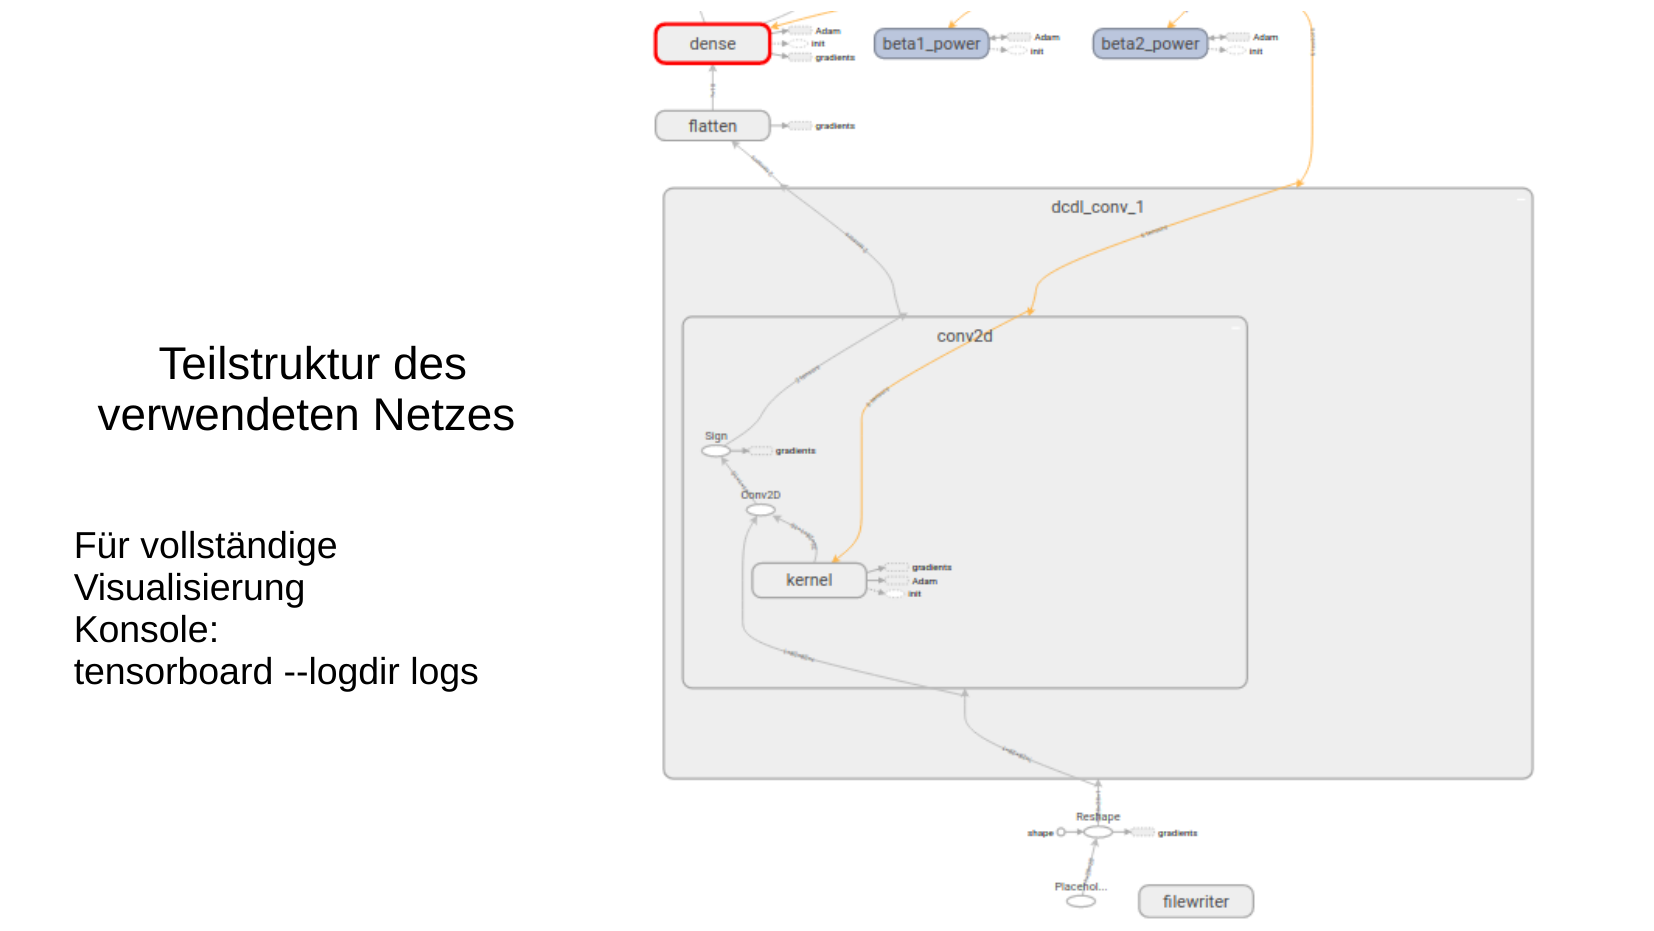

Teilstruktur des verwendeten Netzes
Für vollständige Visualisierung
Konsole:
tensorboard --logdir logs